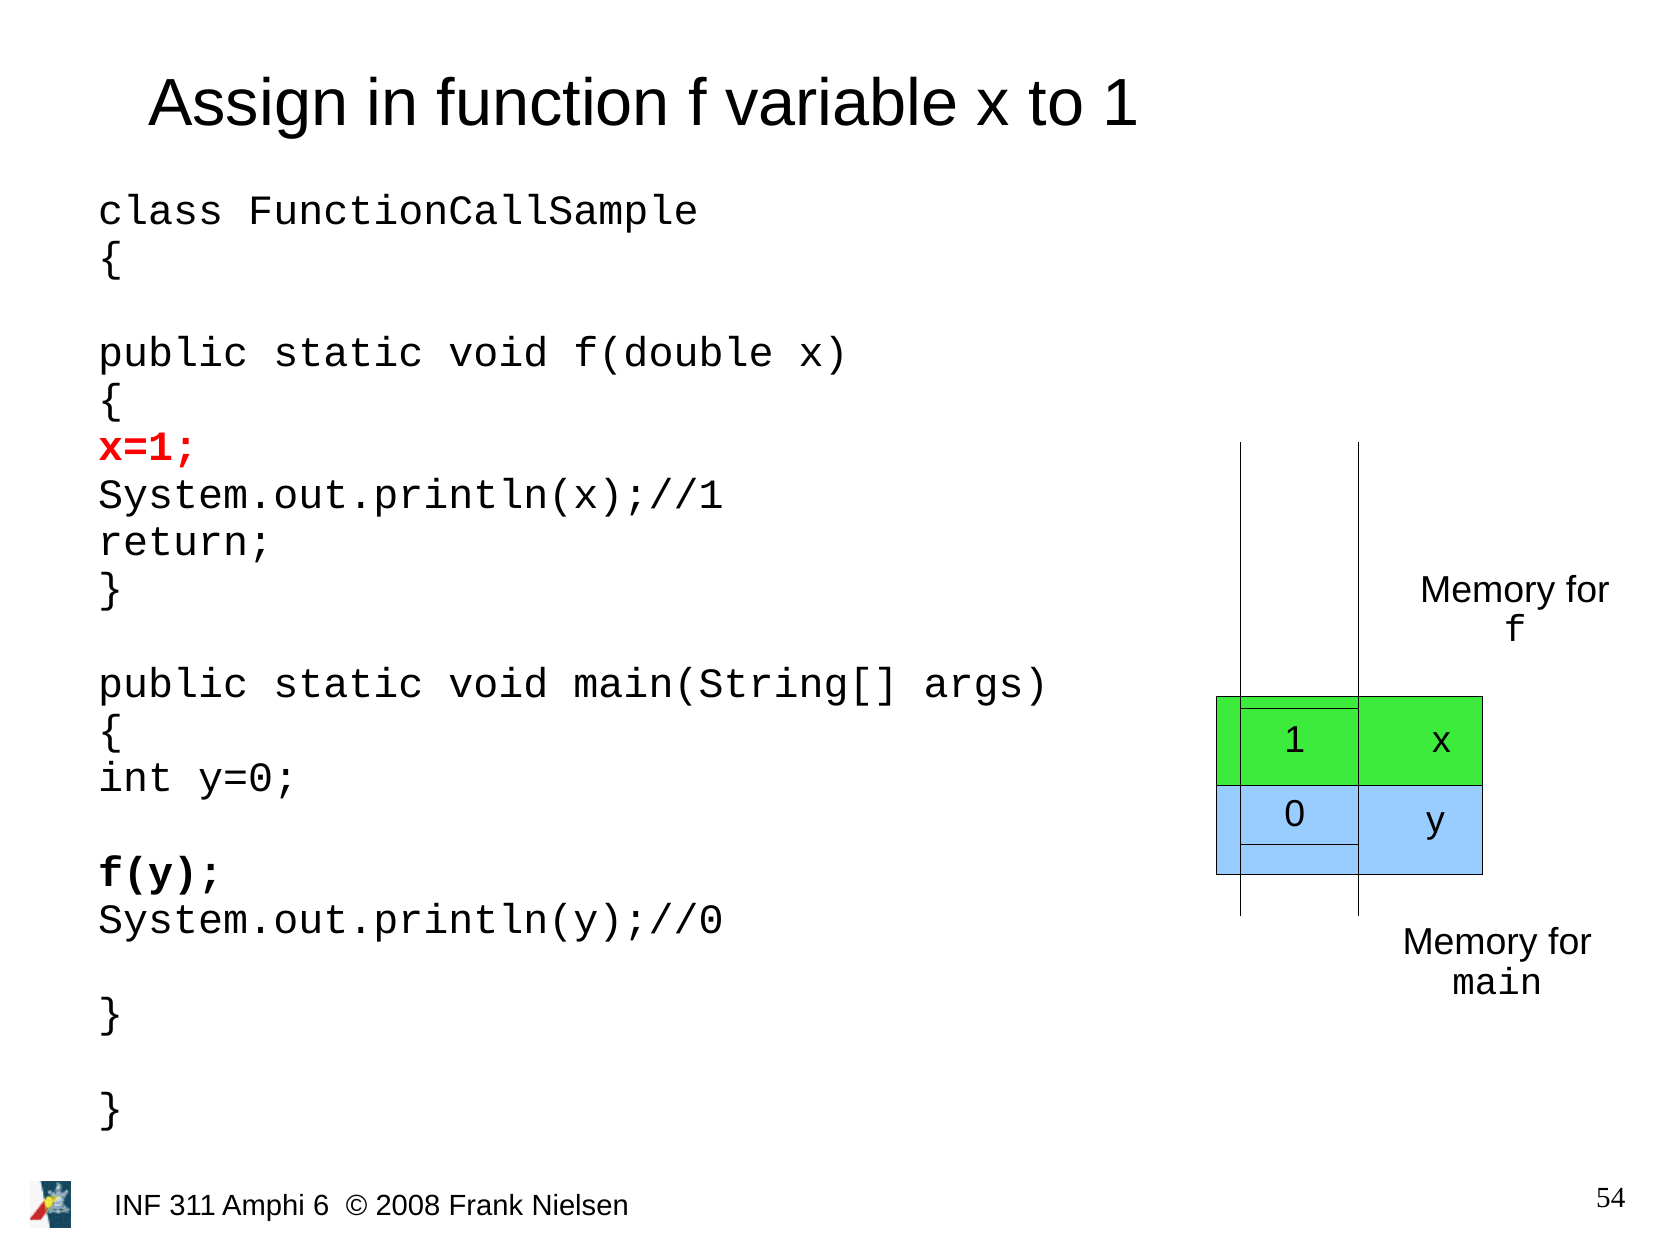

Assign in function f variable x to 1
class FunctionCallSample
{
public static void f(double x)
{
x=1;
System.out.println(x);//1
return;
}
public static void main(String[] args)
{
int y=0;
f(y);
System.out.println(y);//0
}
}
Memory for
f
1
x
0
y
Memory for
main